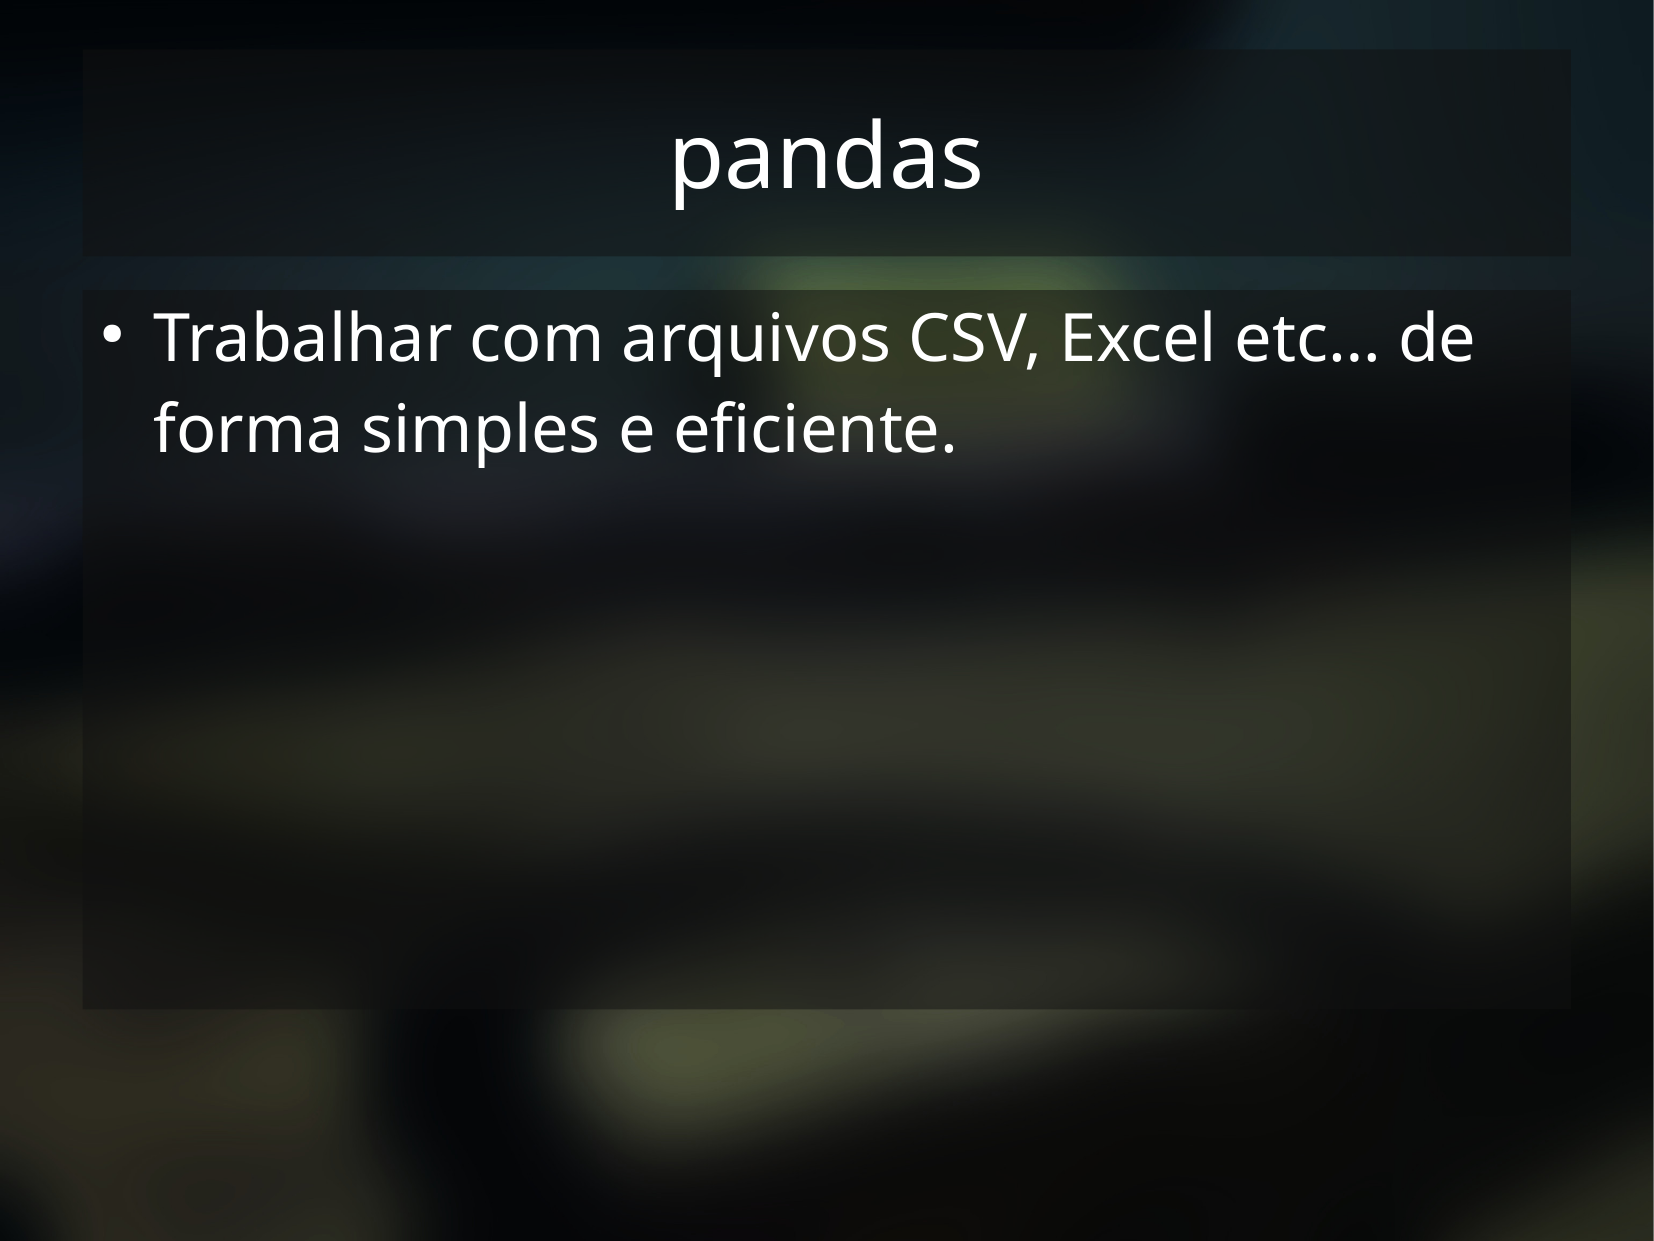

# pandas
Trabalhar com arquivos CSV, Excel etc… de forma simples e eficiente.